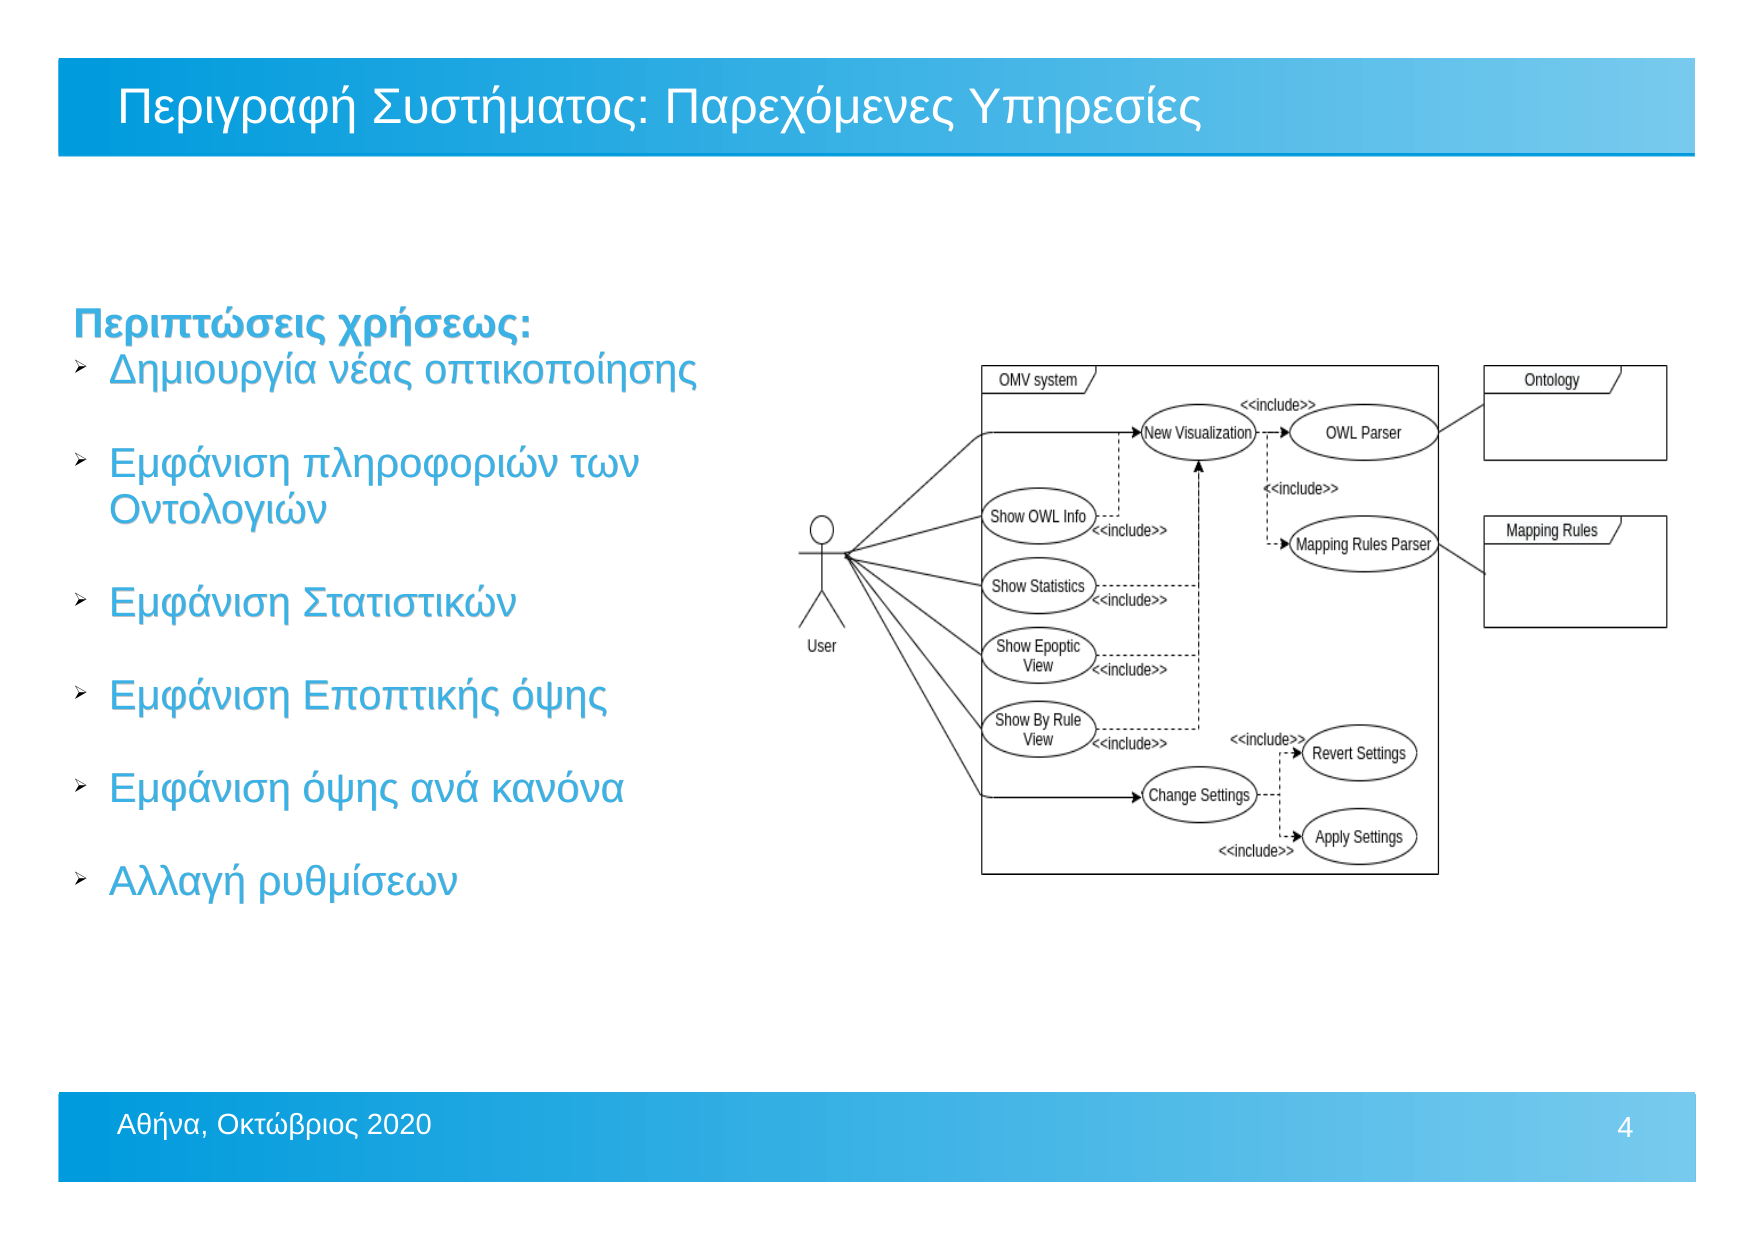

# Περιγραφή Συστήματος: Παρεχόμενες Υπηρεσίες
Περιπτώσεις χρήσεως:
Δημιουργία νέας οπτικοποίησης
Εμφάνιση πληροφοριών των Οντολογιών
Εμφάνιση Στατιστικών
Εμφάνιση Εποπτικής όψης
Εμφάνιση όψης ανά κανόνα
Αλλαγή ρυθμίσεων
4